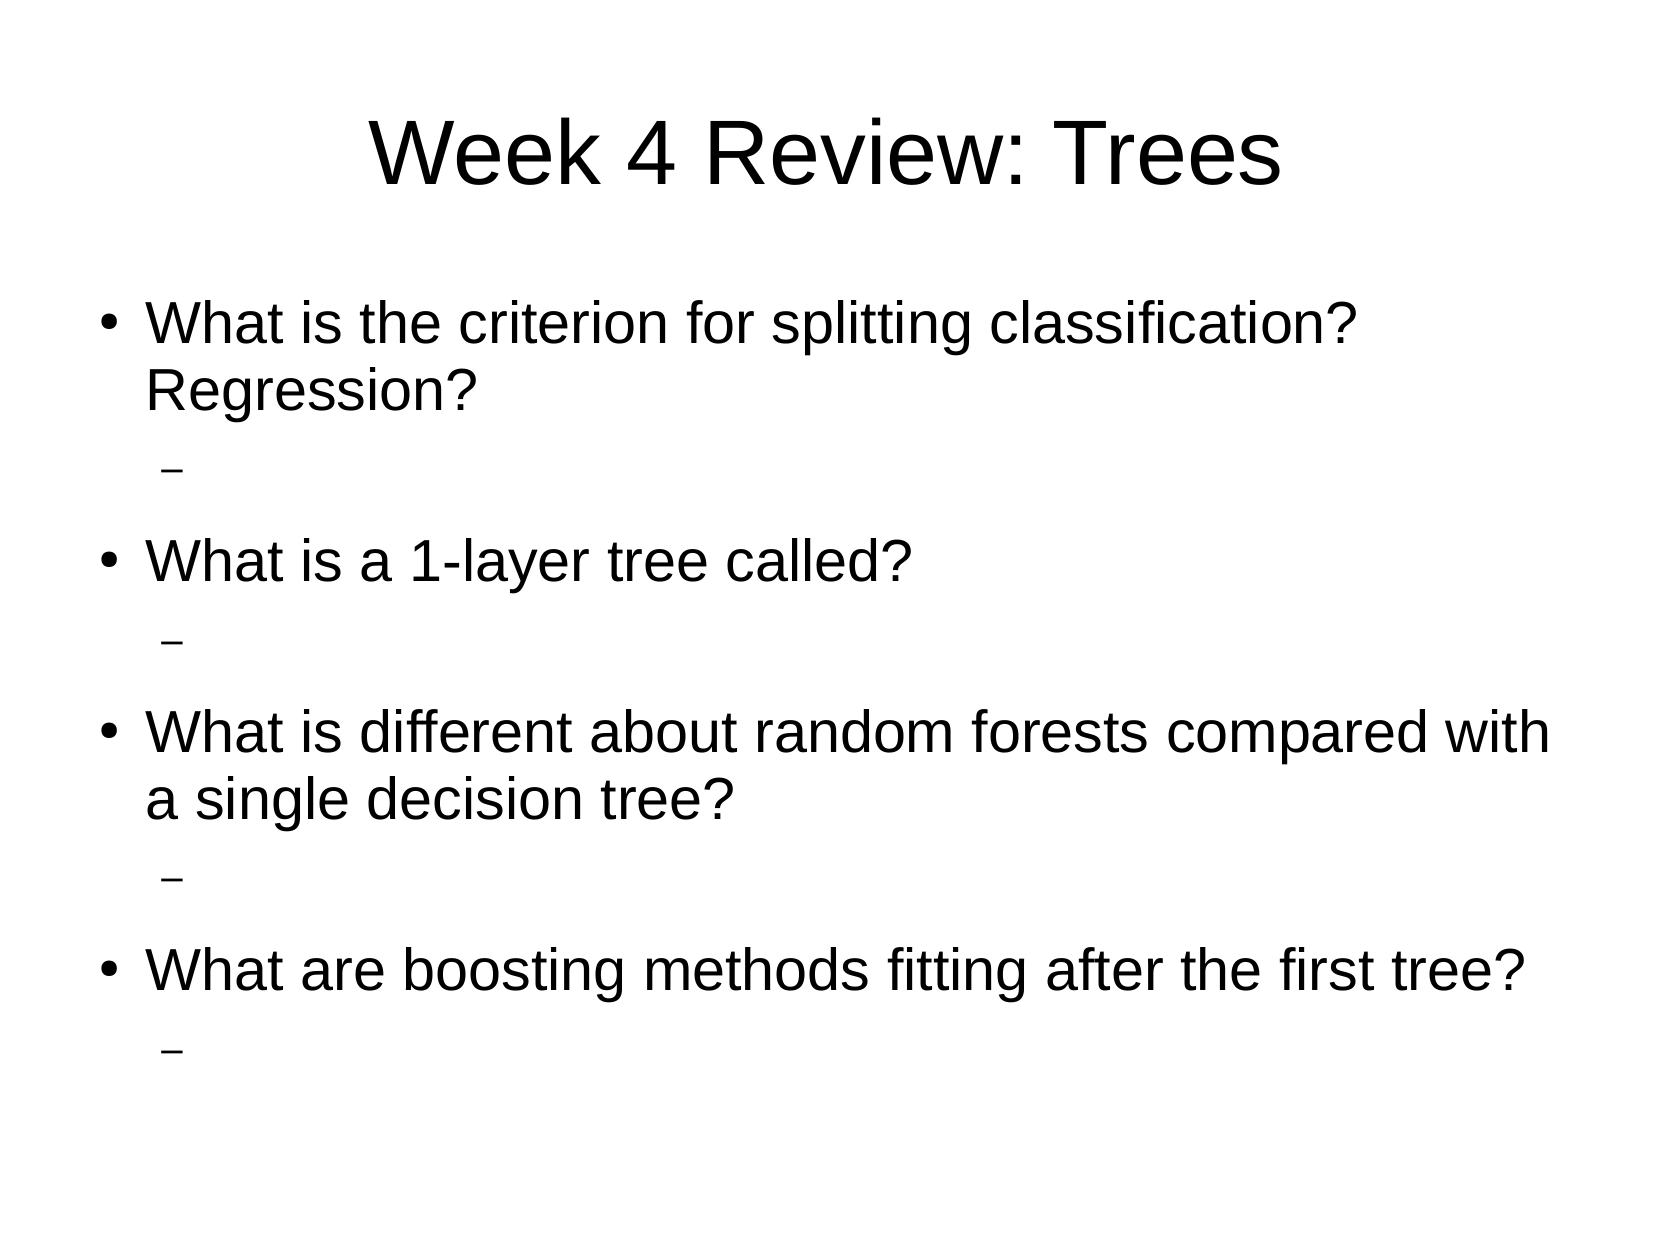

# Week 4 Review: Trees
What is the criterion for splitting classification? Regression?
What is a 1-layer tree called?
What is different about random forests compared with a single decision tree?
What are boosting methods fitting after the first tree?